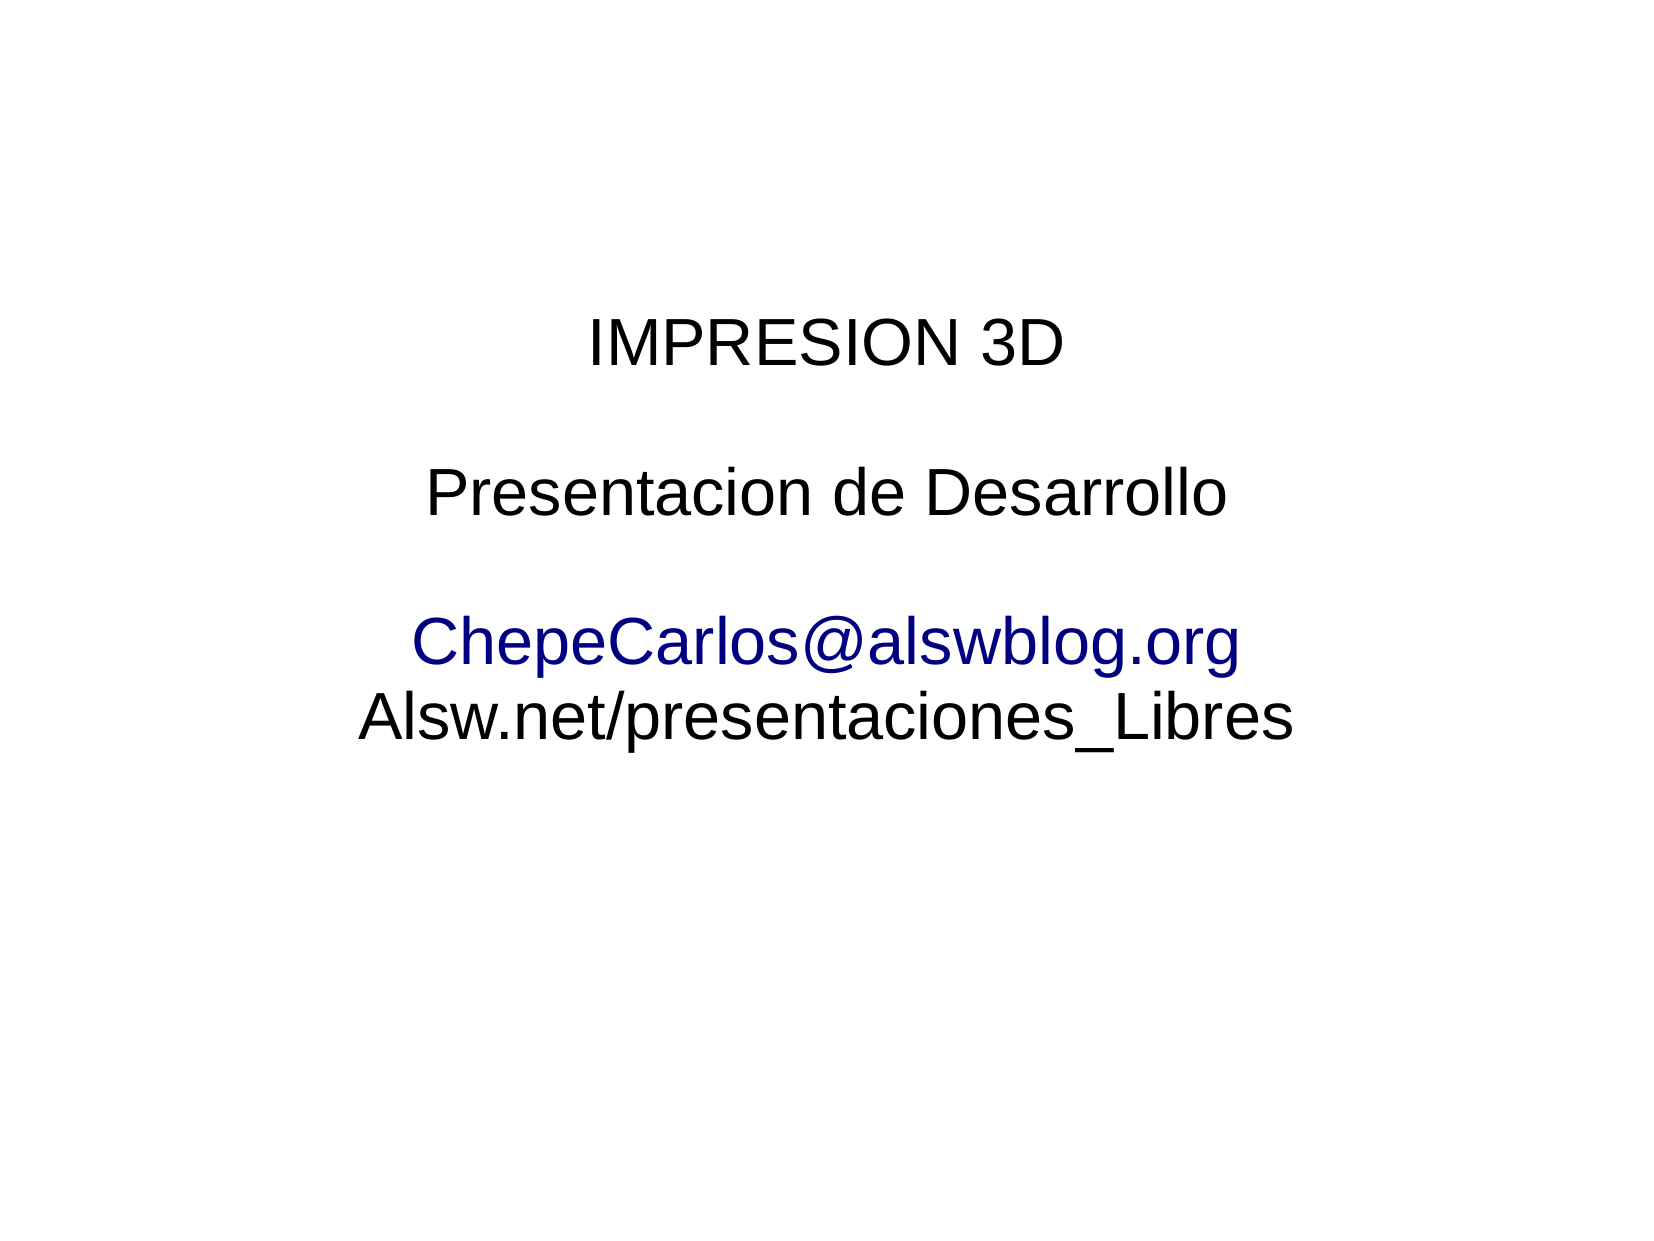

# IMPRESION 3D
Presentacion de Desarrollo
ChepeCarlos@alswblog.org
Alsw.net/presentaciones_Libres